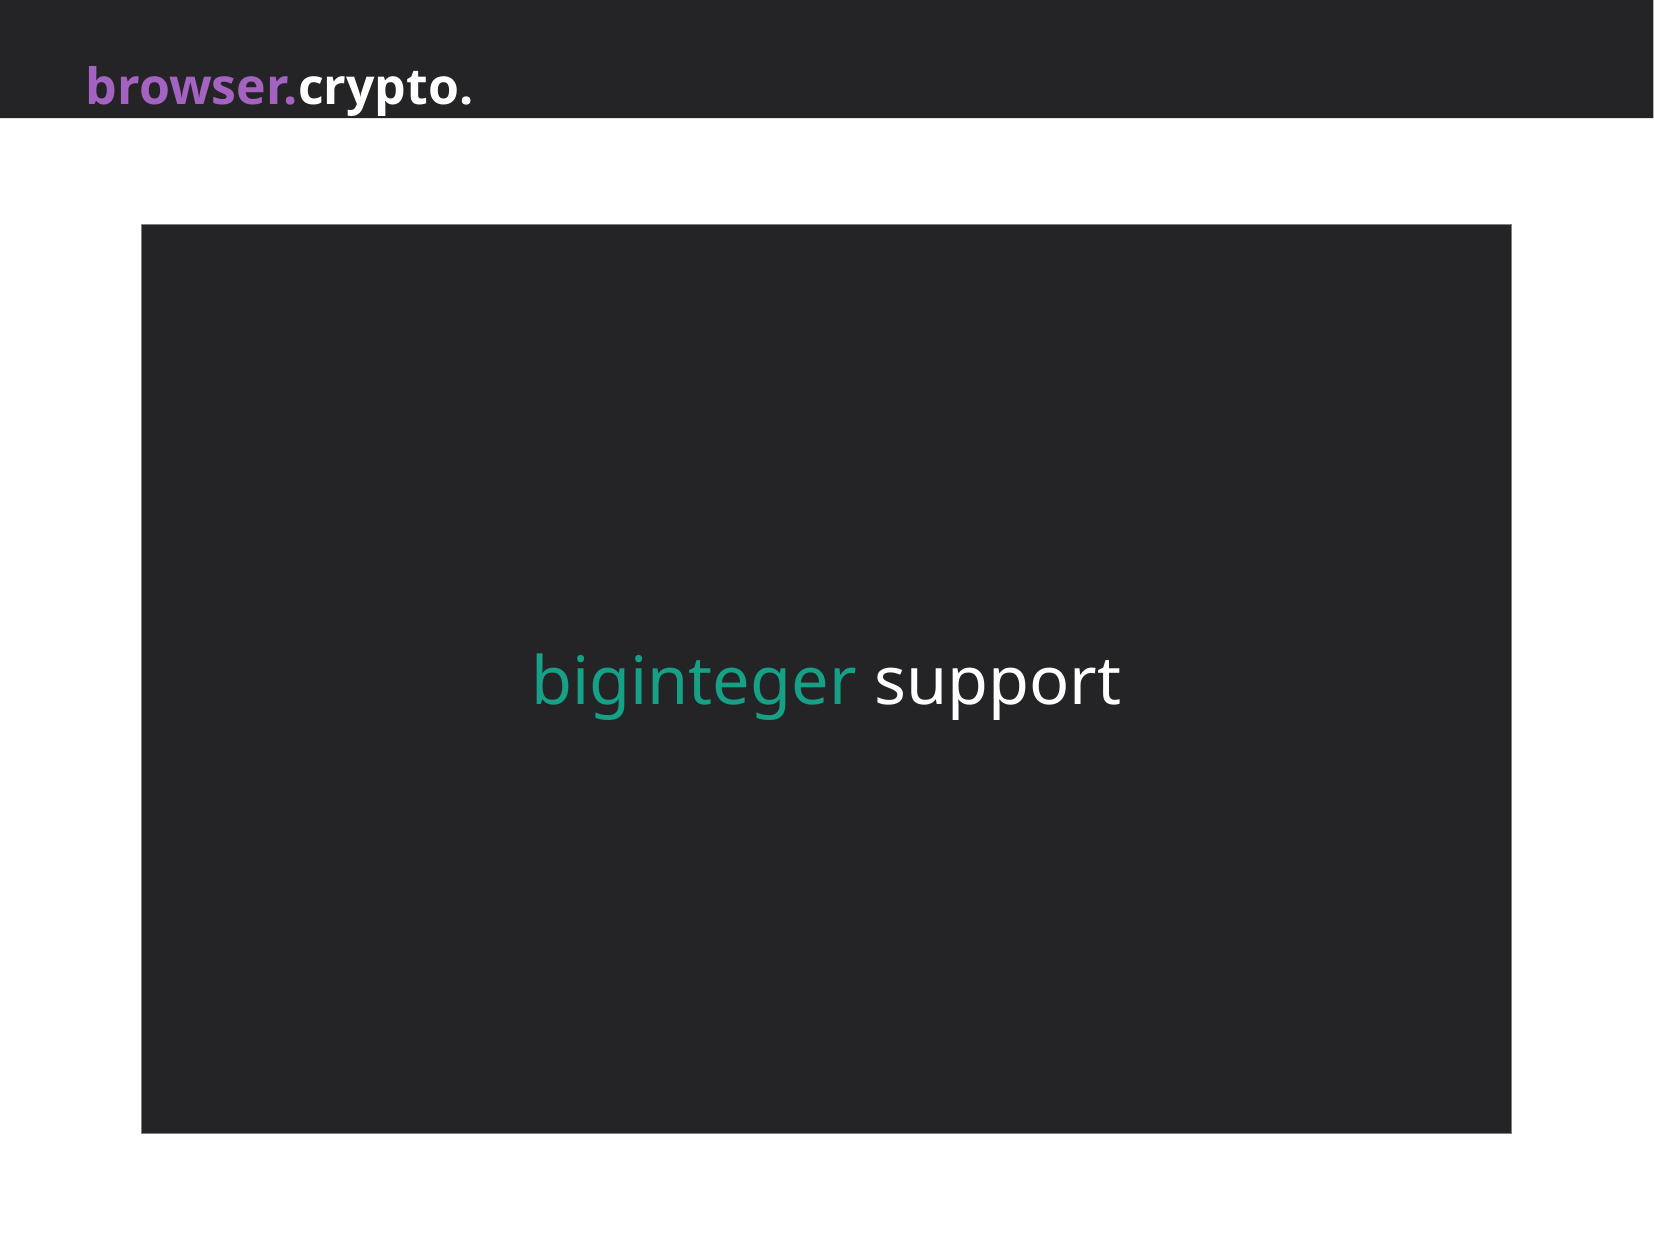

browser.crypto.
biginteger support
big integer support
bit-fiddling deluxe
asm.js